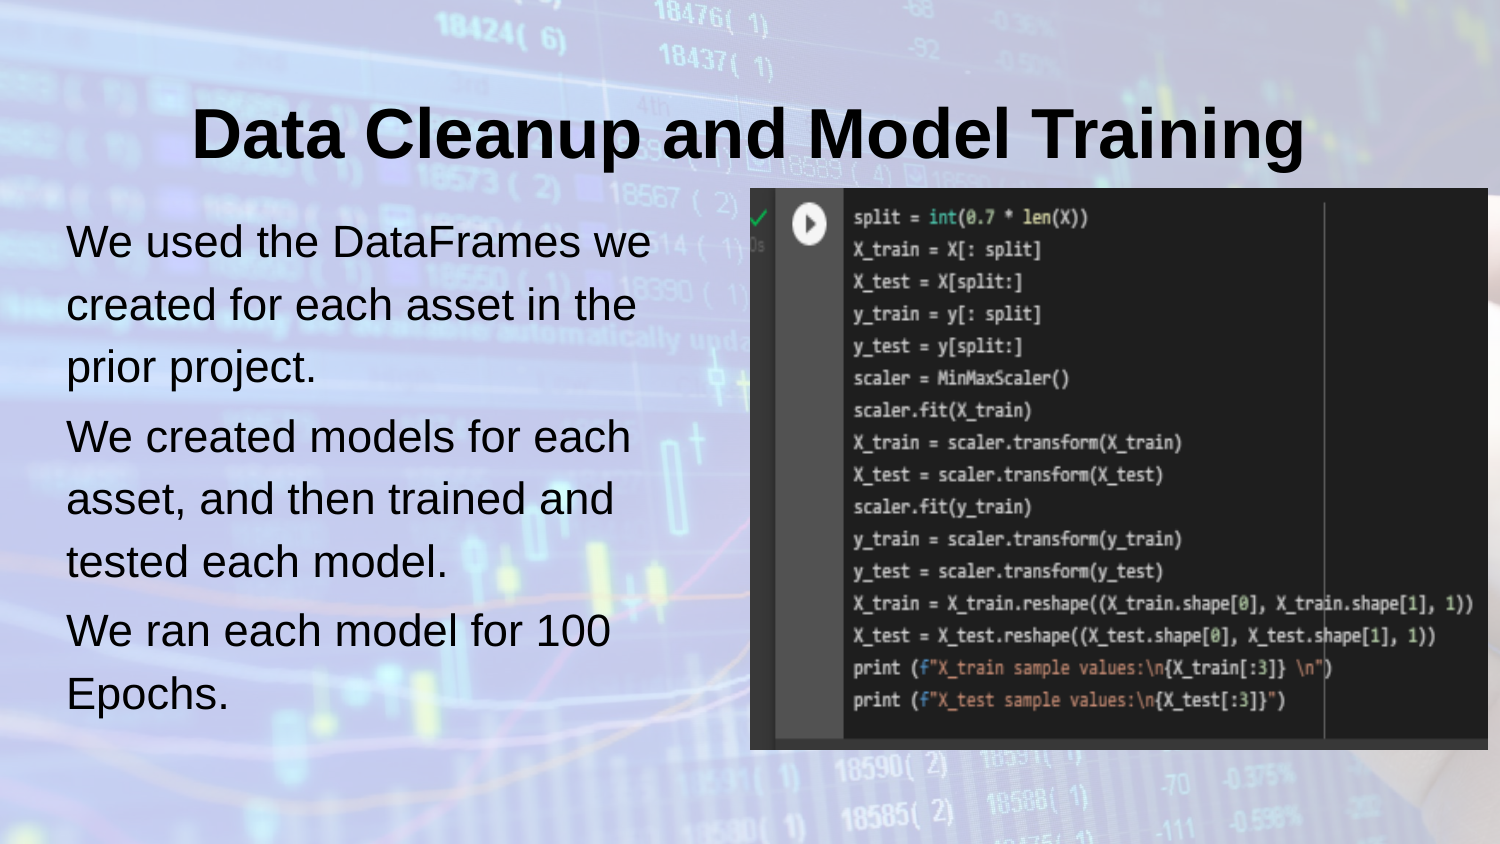

Data Cleanup and Model Training
#
We used the DataFrames we created for each asset in the prior project.
We created models for each asset, and then trained and tested each model.
We ran each model for 100 Epochs.